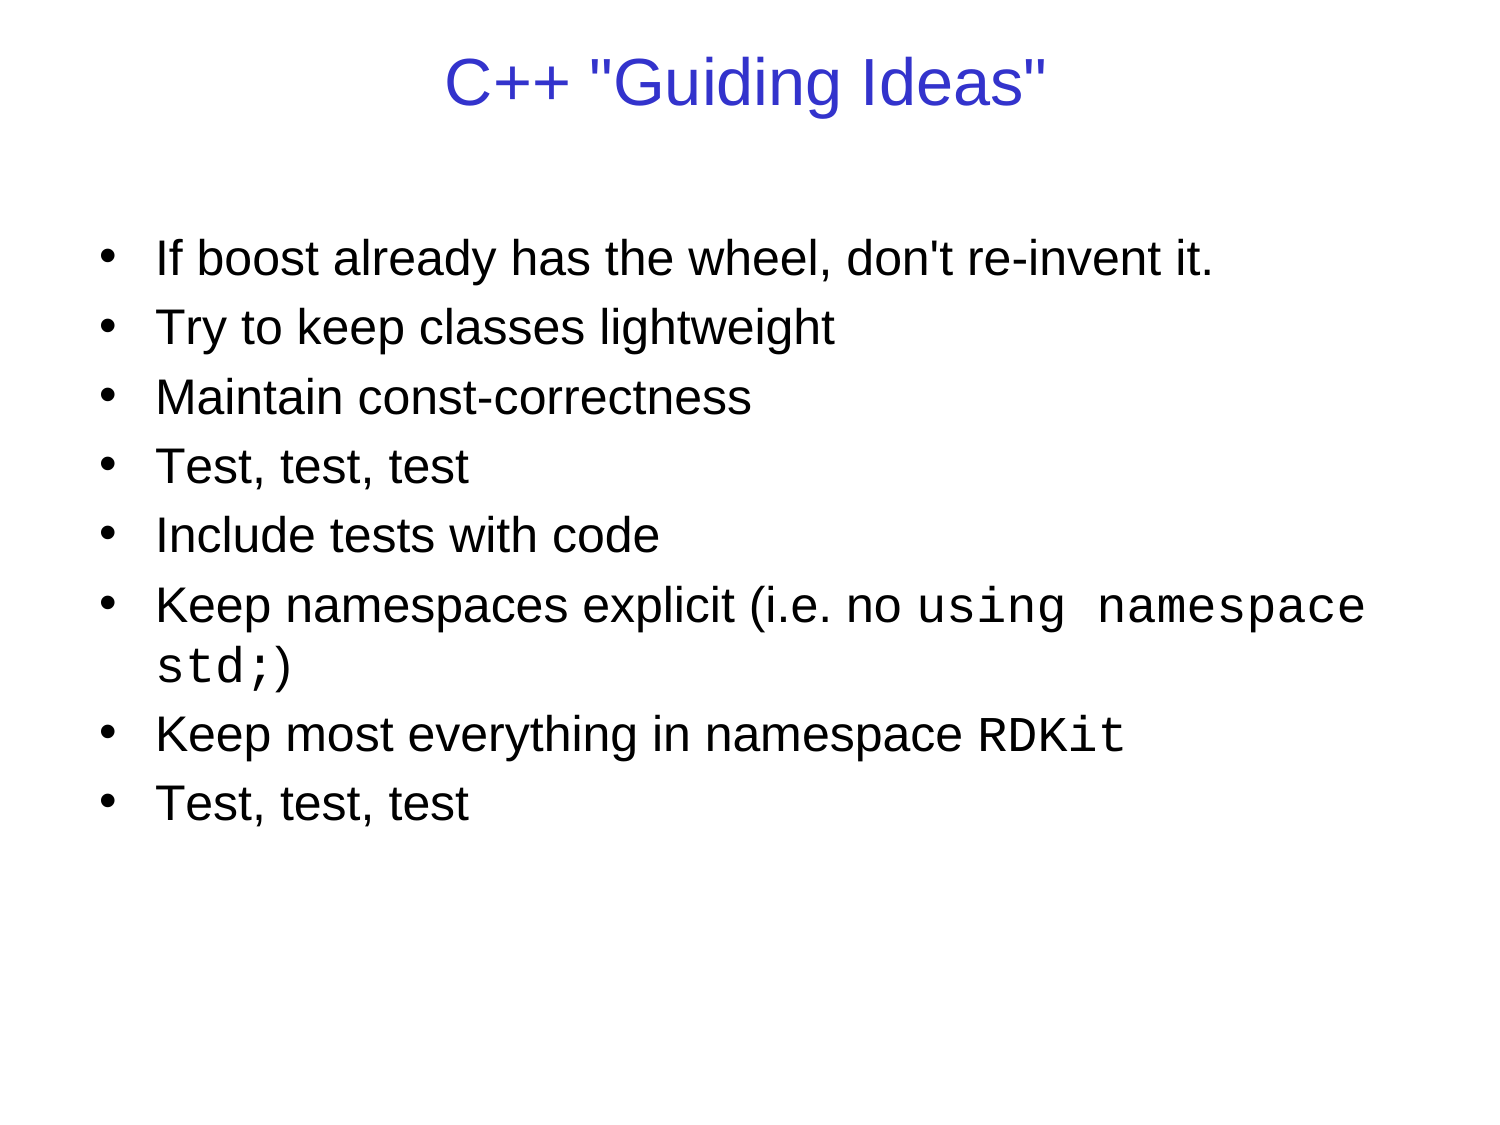

# C++ "Guiding Ideas"
If boost already has the wheel, don't re-invent it.
Try to keep classes lightweight
Maintain const-correctness
Test, test, test
Include tests with code
Keep namespaces explicit (i.e. no using namespace std;)
Keep most everything in namespace RDKit
Test, test, test